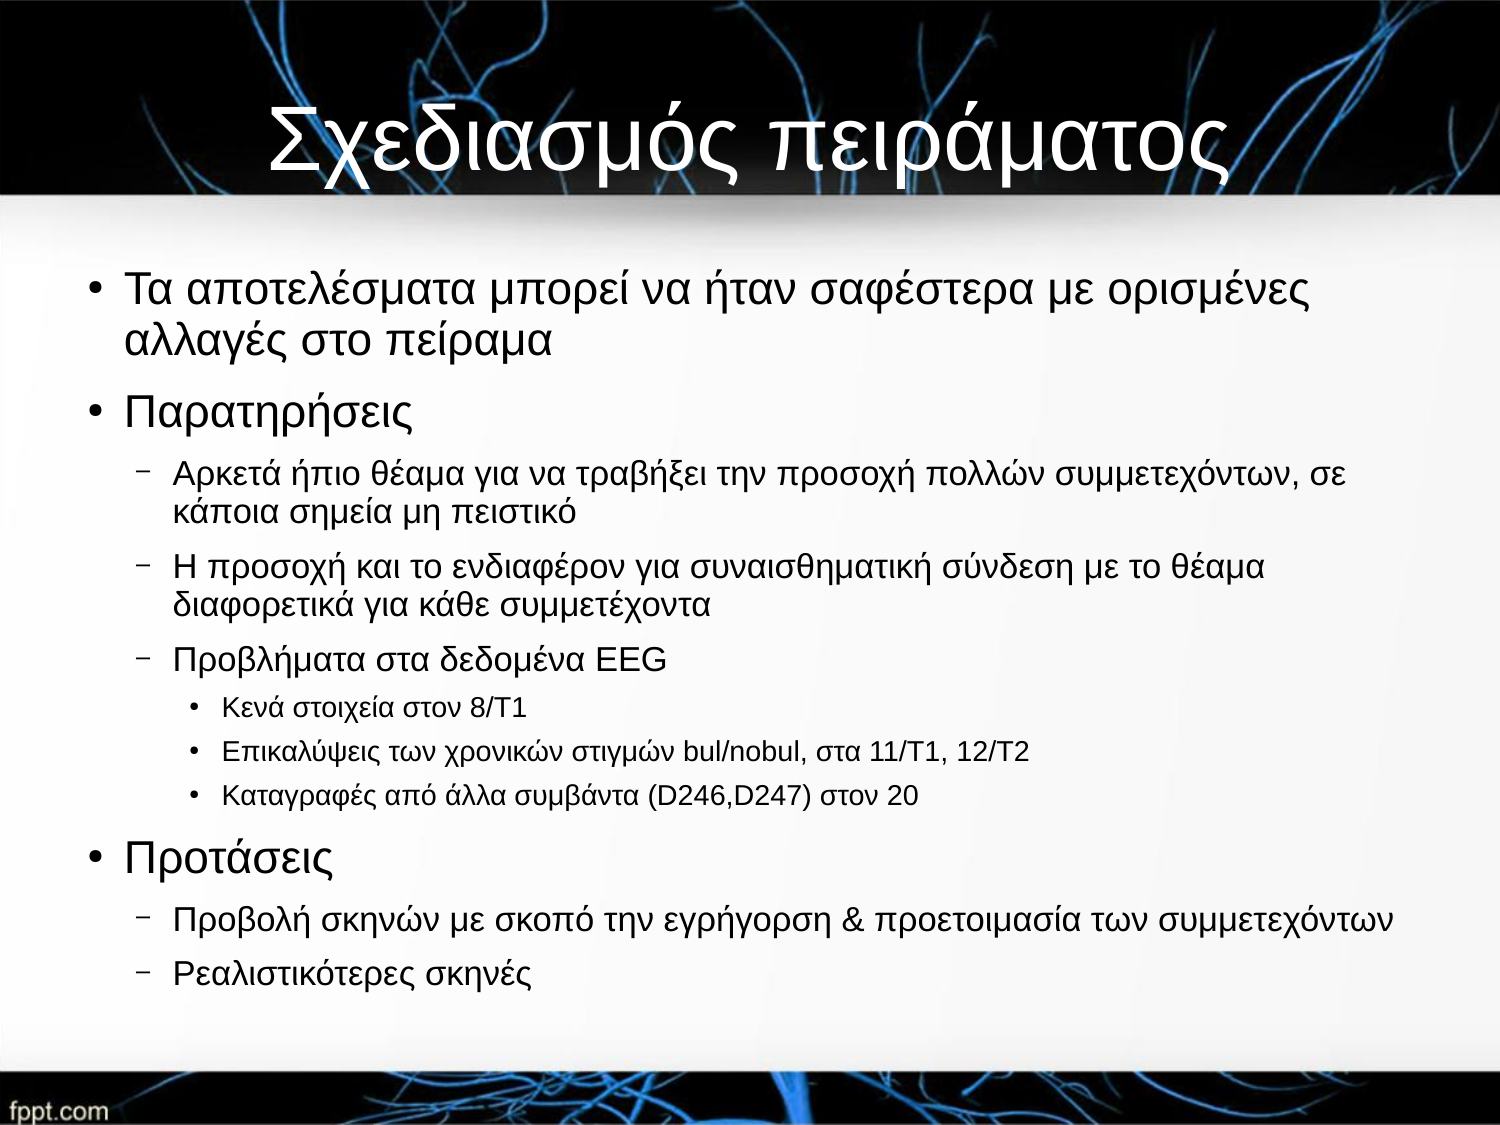

# Σχεδιασμός πειράματος
Τα αποτελέσματα μπορεί να ήταν σαφέστερα με ορισμένες αλλαγές στο πείραμα
Παρατηρήσεις
Αρκετά ήπιο θέαμα για να τραβήξει την προσοχή πολλών συμμετεχόντων, σε κάποια σημεία μη πειστικό
Η προσοχή και το ενδιαφέρον για συναισθηματική σύνδεση με το θέαμα διαφορετικά για κάθε συμμετέχοντα
Προβλήματα στα δεδομένα EEG
Κενά στοιχεία στον 8/Τ1
Επικαλύψεις των χρονικών στιγμών bul/nobul, στα 11/Τ1, 12/Τ2
Καταγραφές από άλλα συμβάντα (D246,D247) στον 20
Προτάσεις
Προβολή σκηνών με σκοπό την εγρήγορση & προετοιμασία των συμμετεχόντων
Ρεαλιστικότερες σκηνές